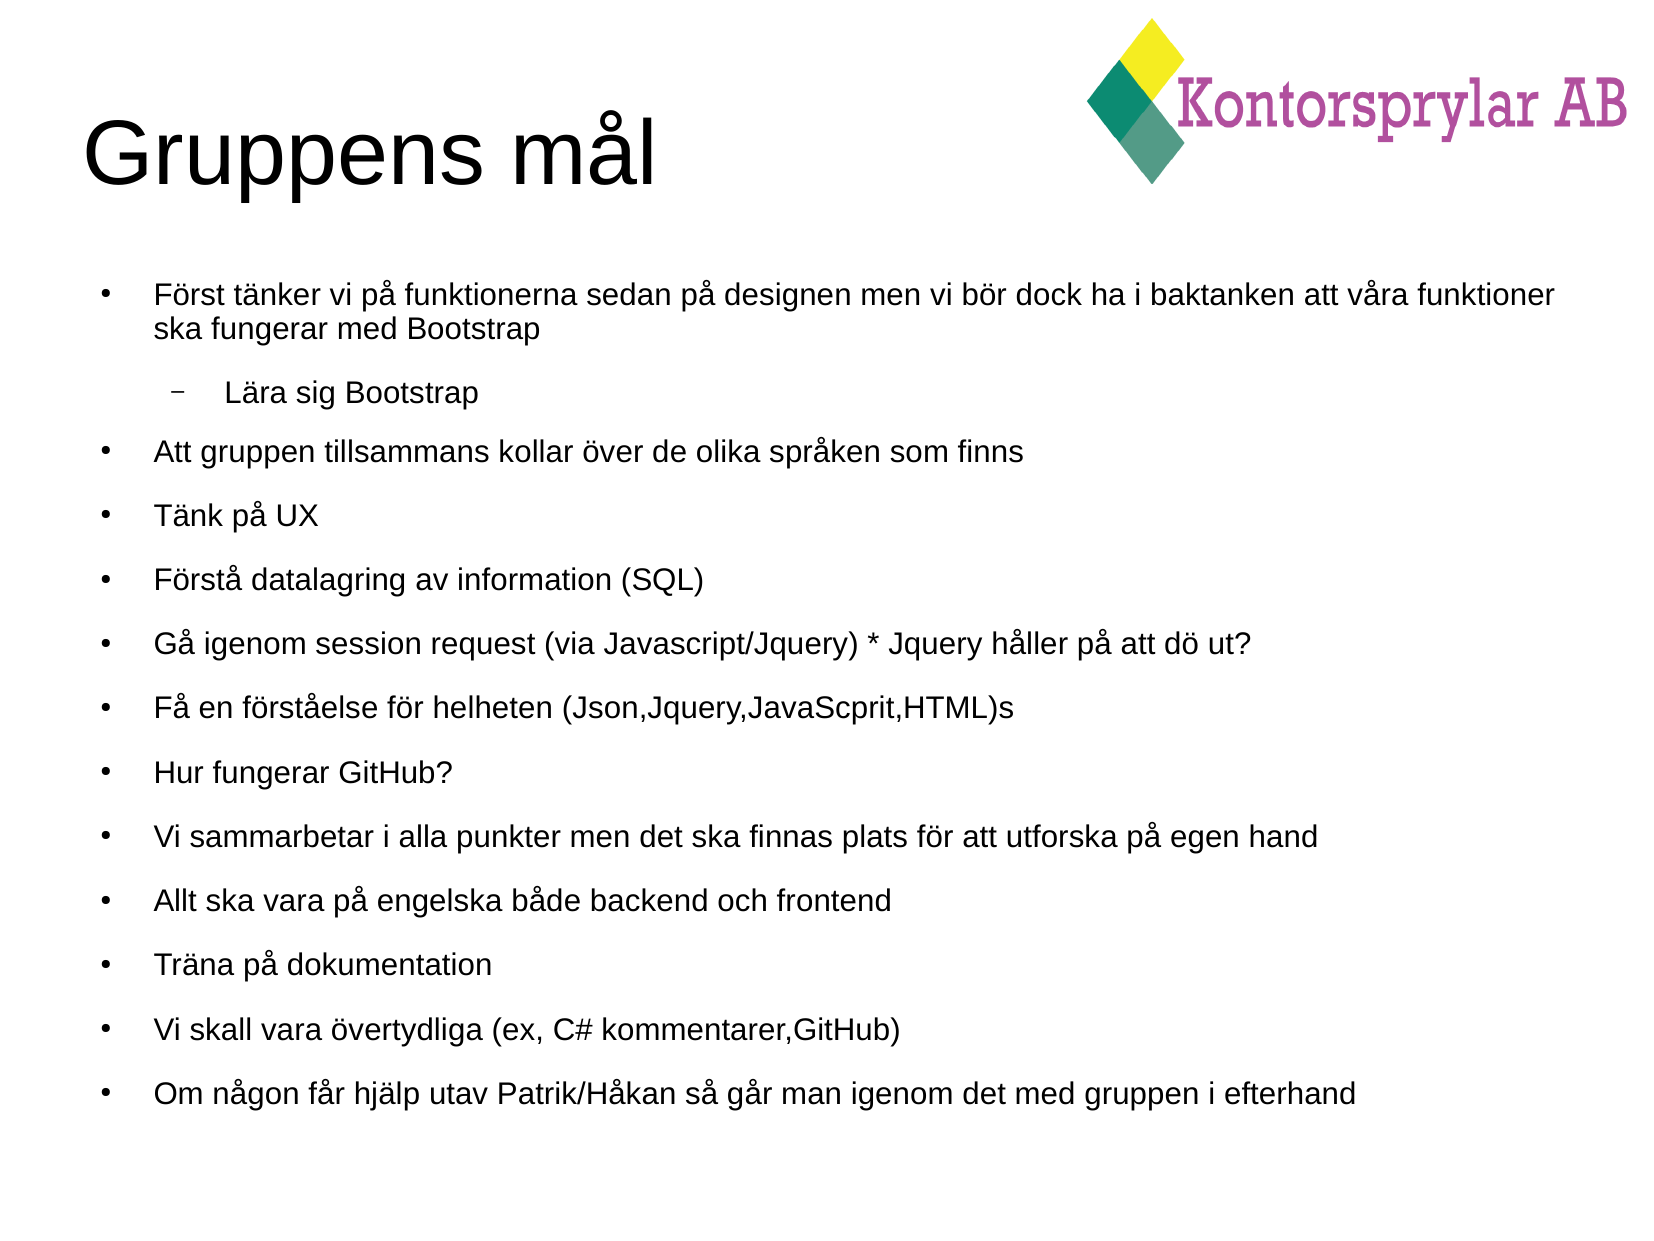

# Gruppens mål
Först tänker vi på funktionerna sedan på designen men vi bör dock ha i baktanken att våra funktioner ska fungerar med Bootstrap
Lära sig Bootstrap
Att gruppen tillsammans kollar över de olika språken som finns
Tänk på UX
Förstå datalagring av information (SQL)
Gå igenom session request (via Javascript/Jquery) * Jquery håller på att dö ut?
Få en förståelse för helheten (Json,Jquery,JavaScprit,HTML)s
Hur fungerar GitHub?
Vi sammarbetar i alla punkter men det ska finnas plats för att utforska på egen hand
Allt ska vara på engelska både backend och frontend
Träna på dokumentation
Vi skall vara övertydliga (ex, C# kommentarer,GitHub)
Om någon får hjälp utav Patrik/Håkan så går man igenom det med gruppen i efterhand